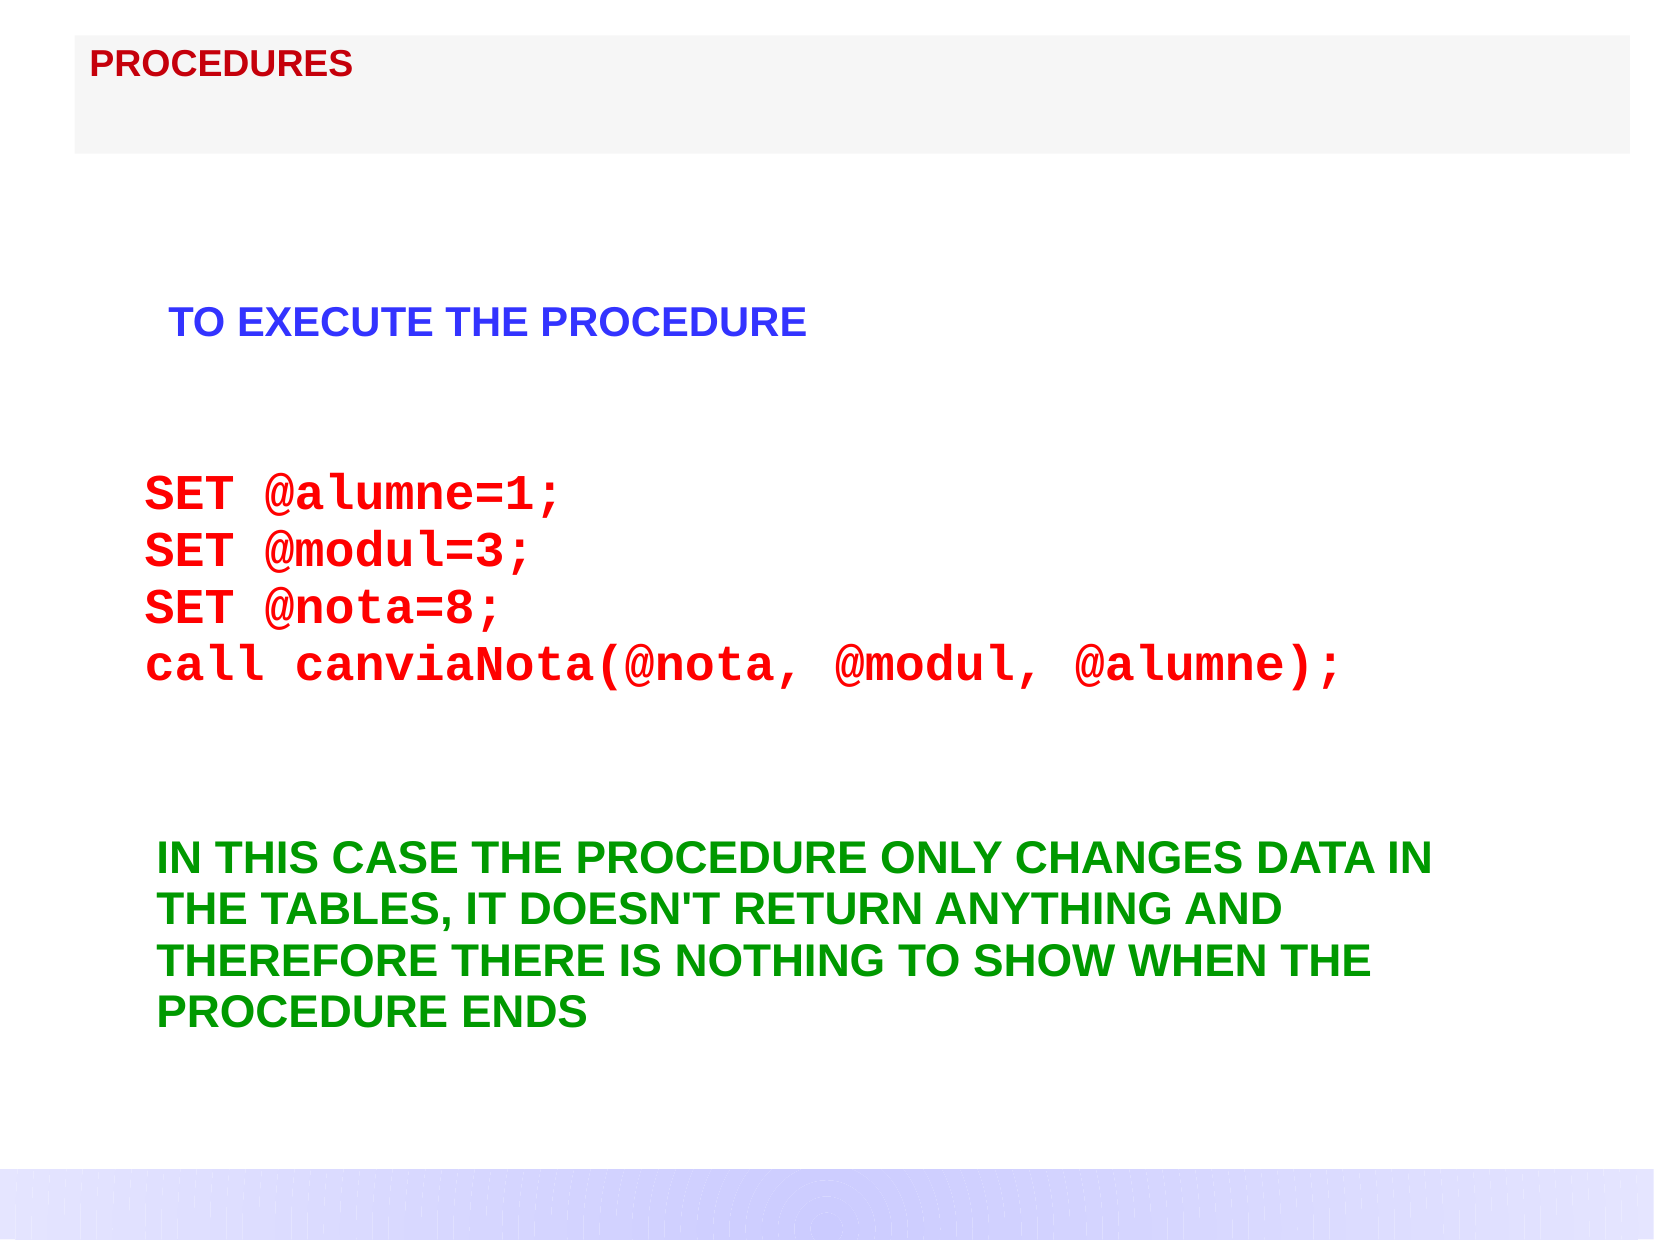

PROCEDURES
TO EXECUTE THE PROCEDURE
SET @alumne=1;
SET @modul=3;
SET @nota=8;
call canviaNota(@nota, @modul, @alumne);
IN THIS CASE THE PROCEDURE ONLY CHANGES DATA IN THE TABLES, IT DOESN'T RETURN ANYTHING AND THEREFORE THERE IS NOTHING TO SHOW WHEN THE PROCEDURE ENDS